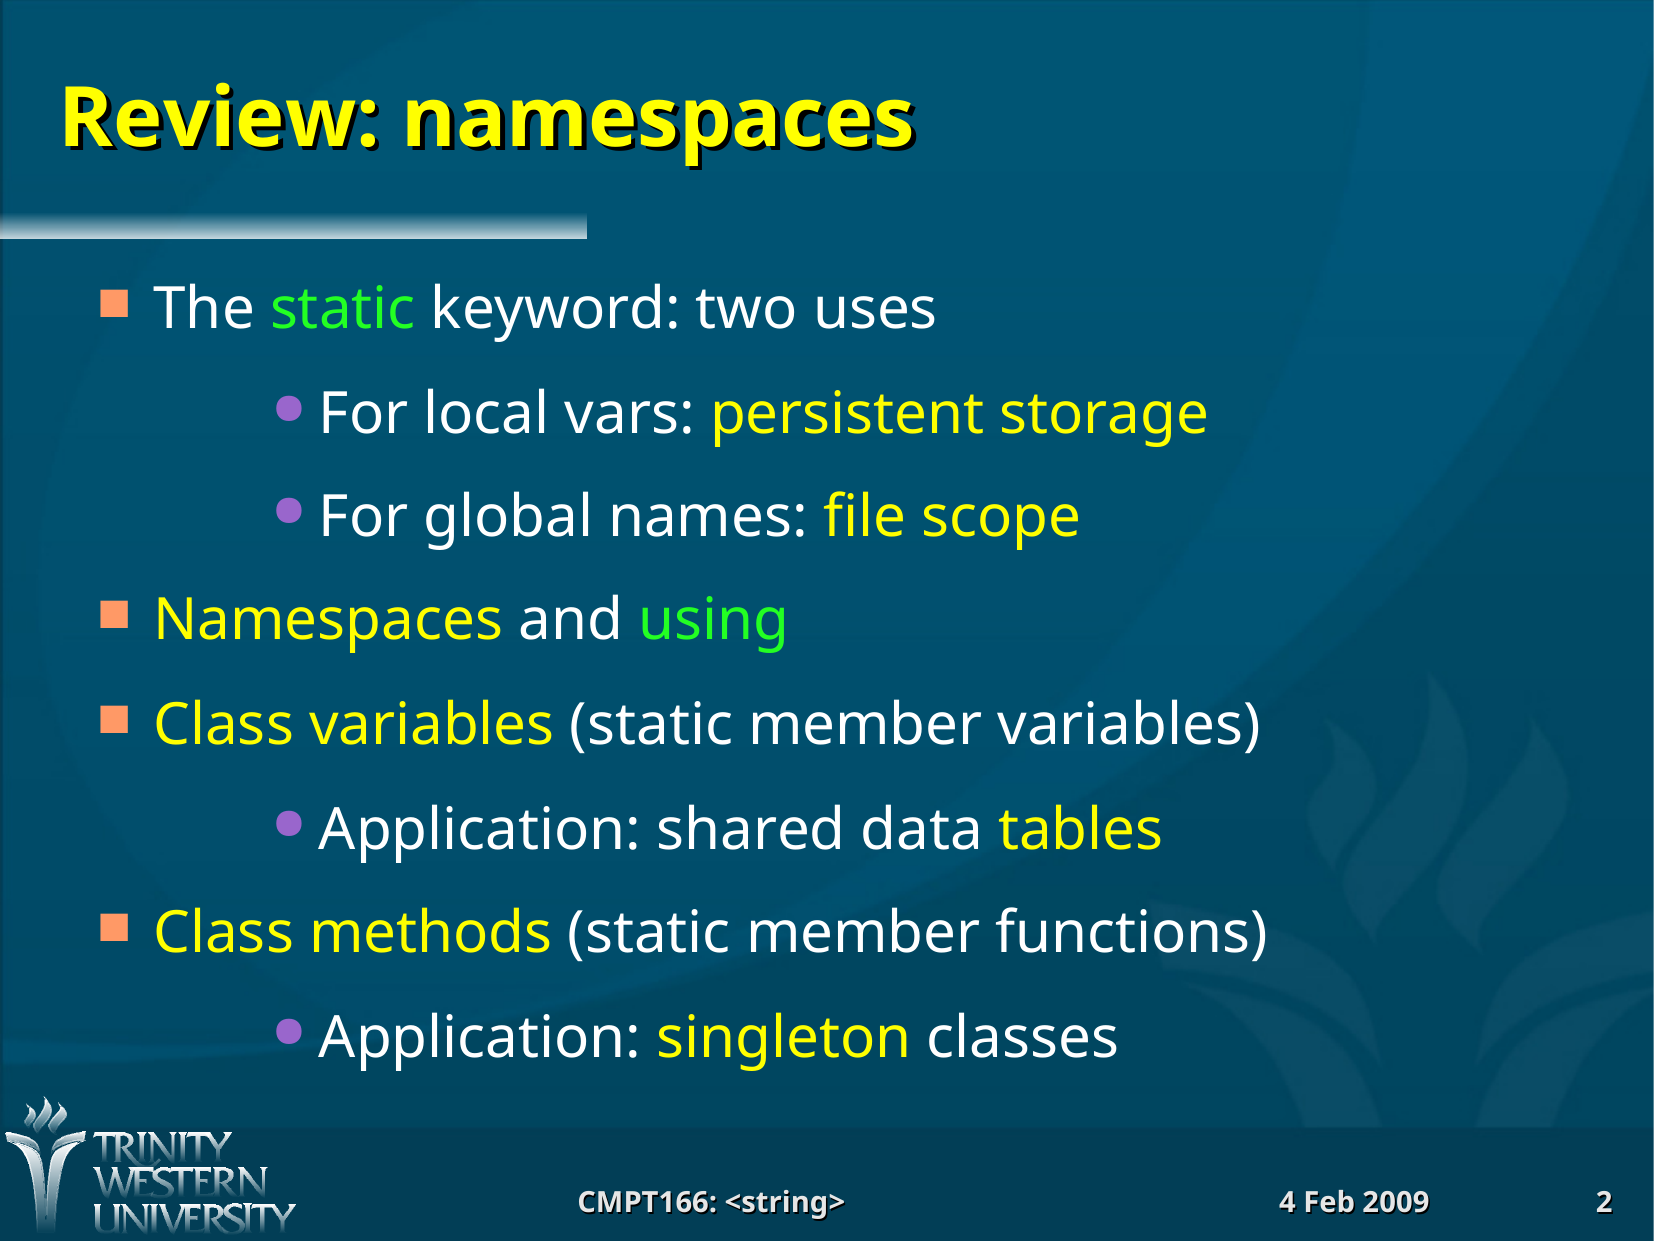

# Review: namespaces
The static keyword: two uses
For local vars: persistent storage
For global names: file scope
Namespaces and using
Class variables (static member variables)
Application: shared data tables
Class methods (static member functions)
Application: singleton classes
CMPT166: <string>
4 Feb 2009
2